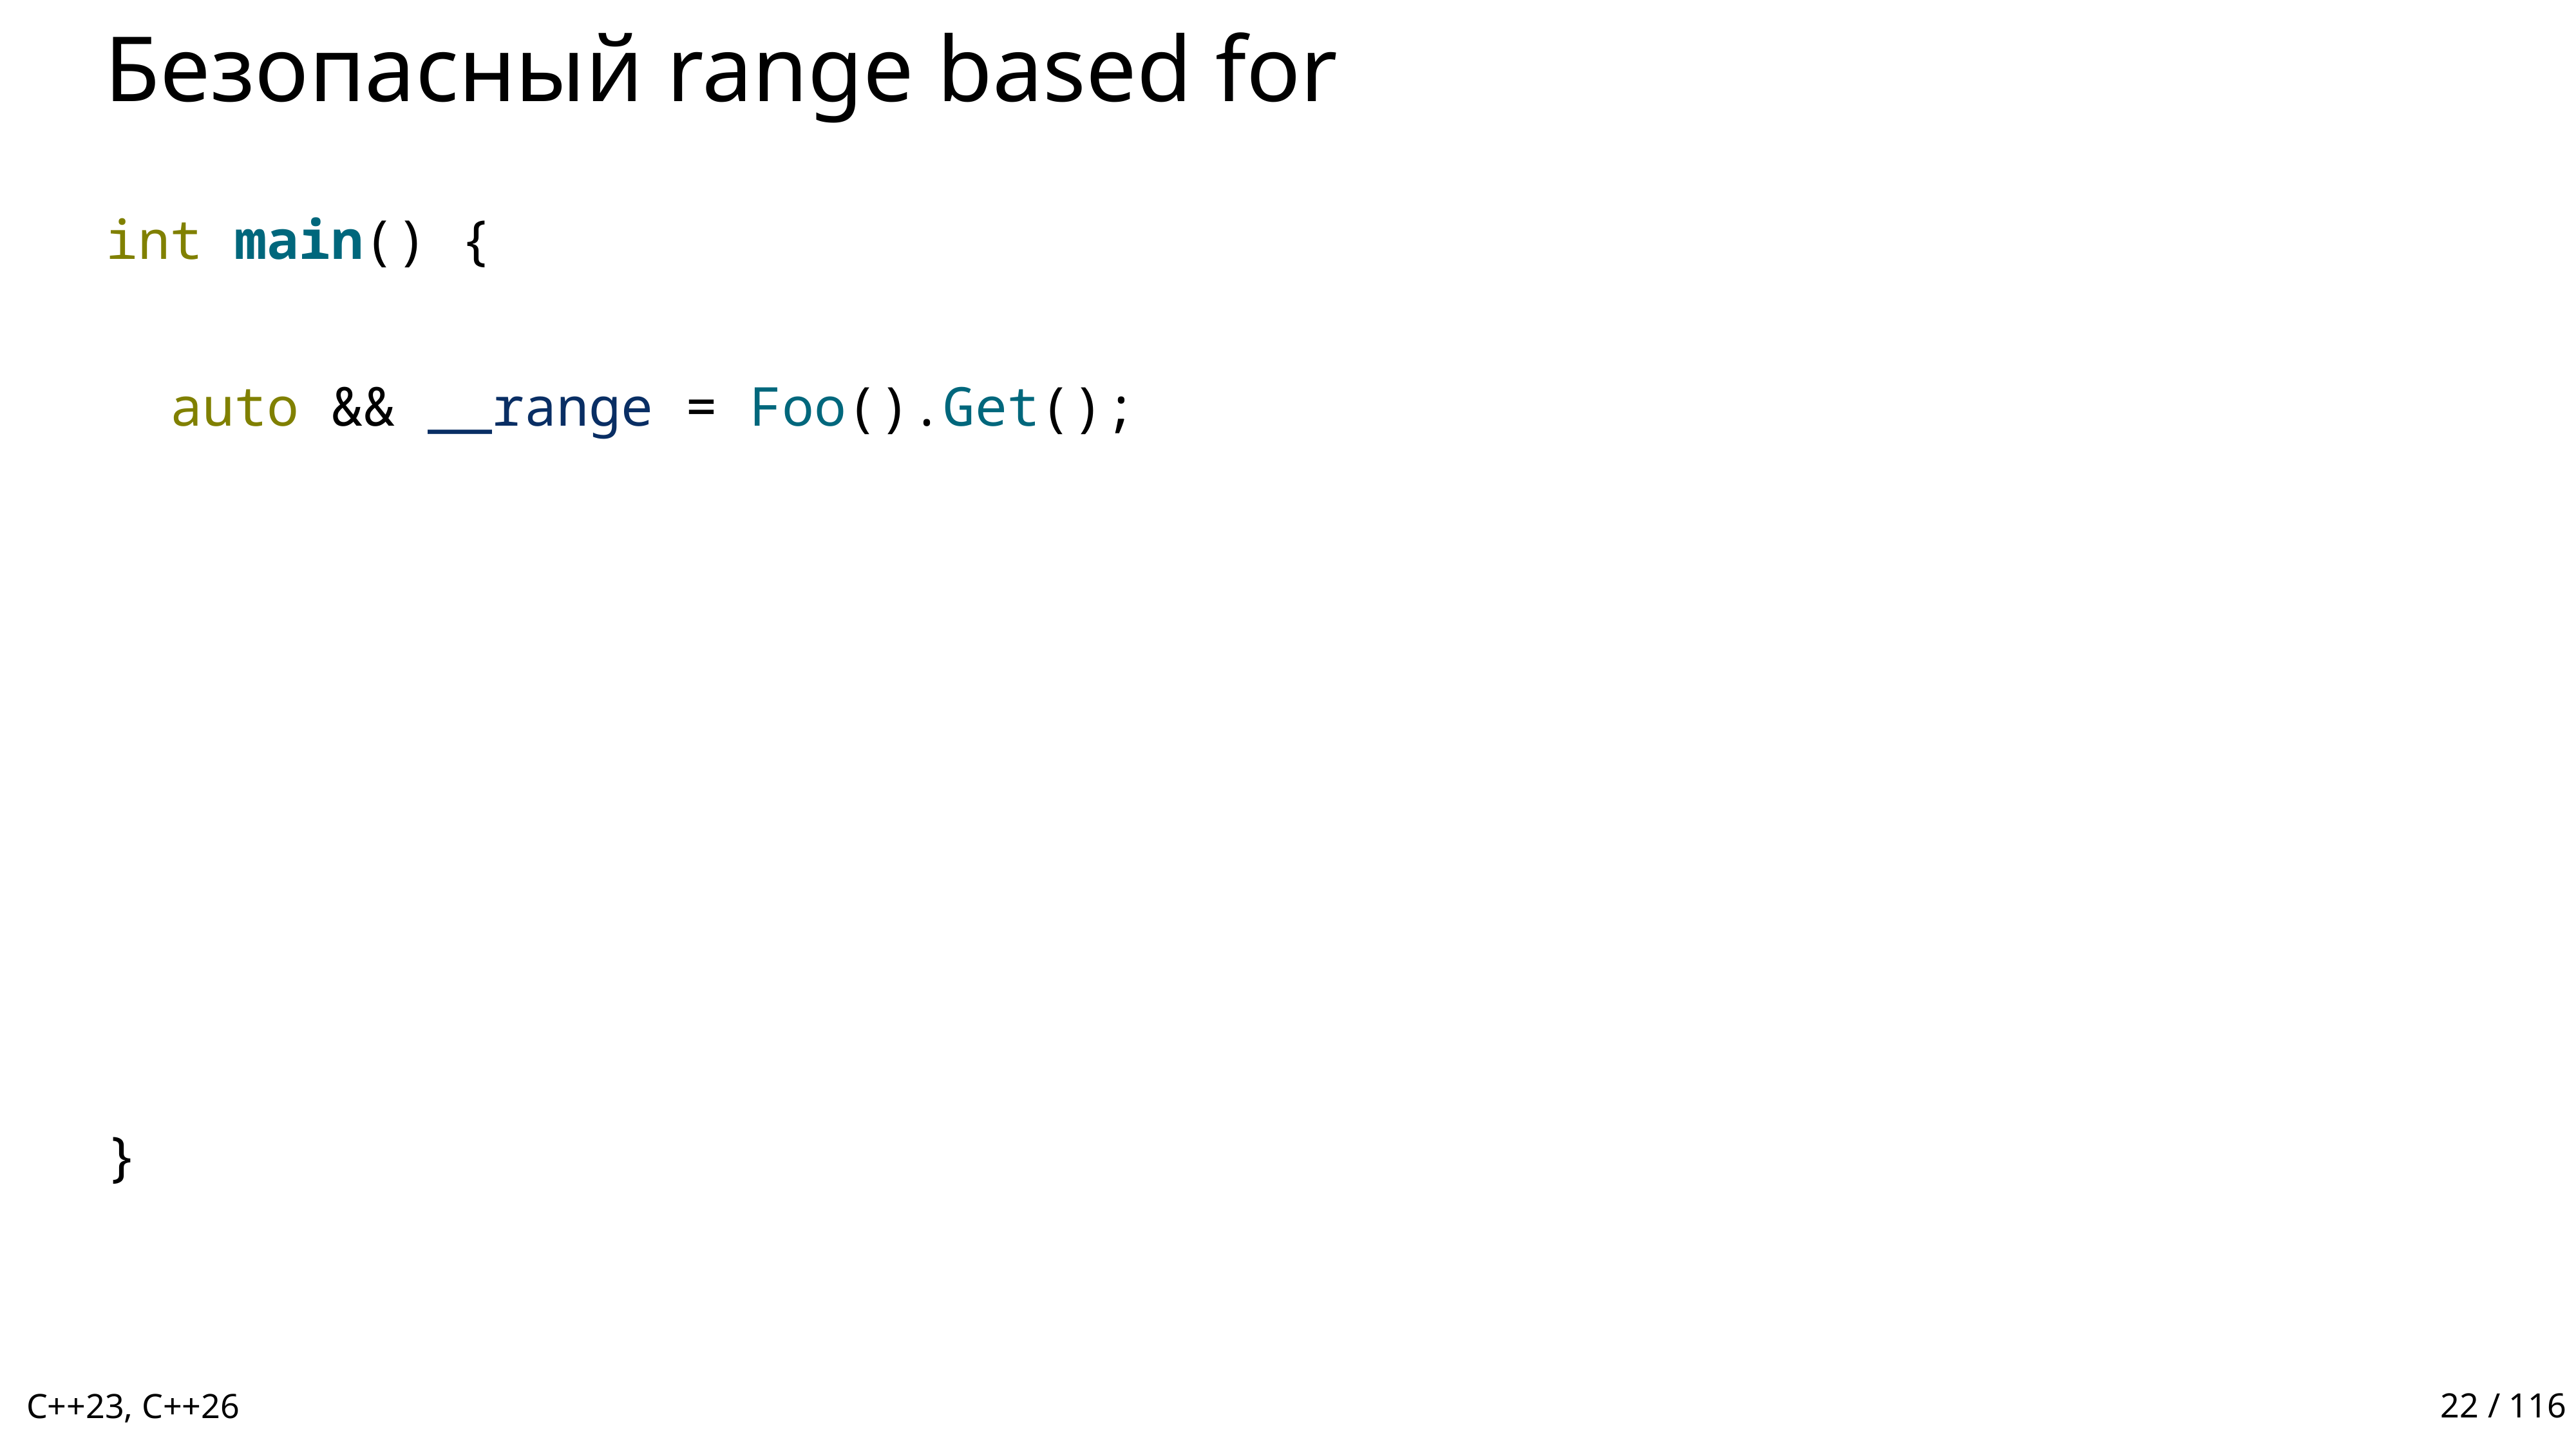

Безопасный range based for
# int main() {
 auto && __range = Foo().Get();
}
C++23, C++26